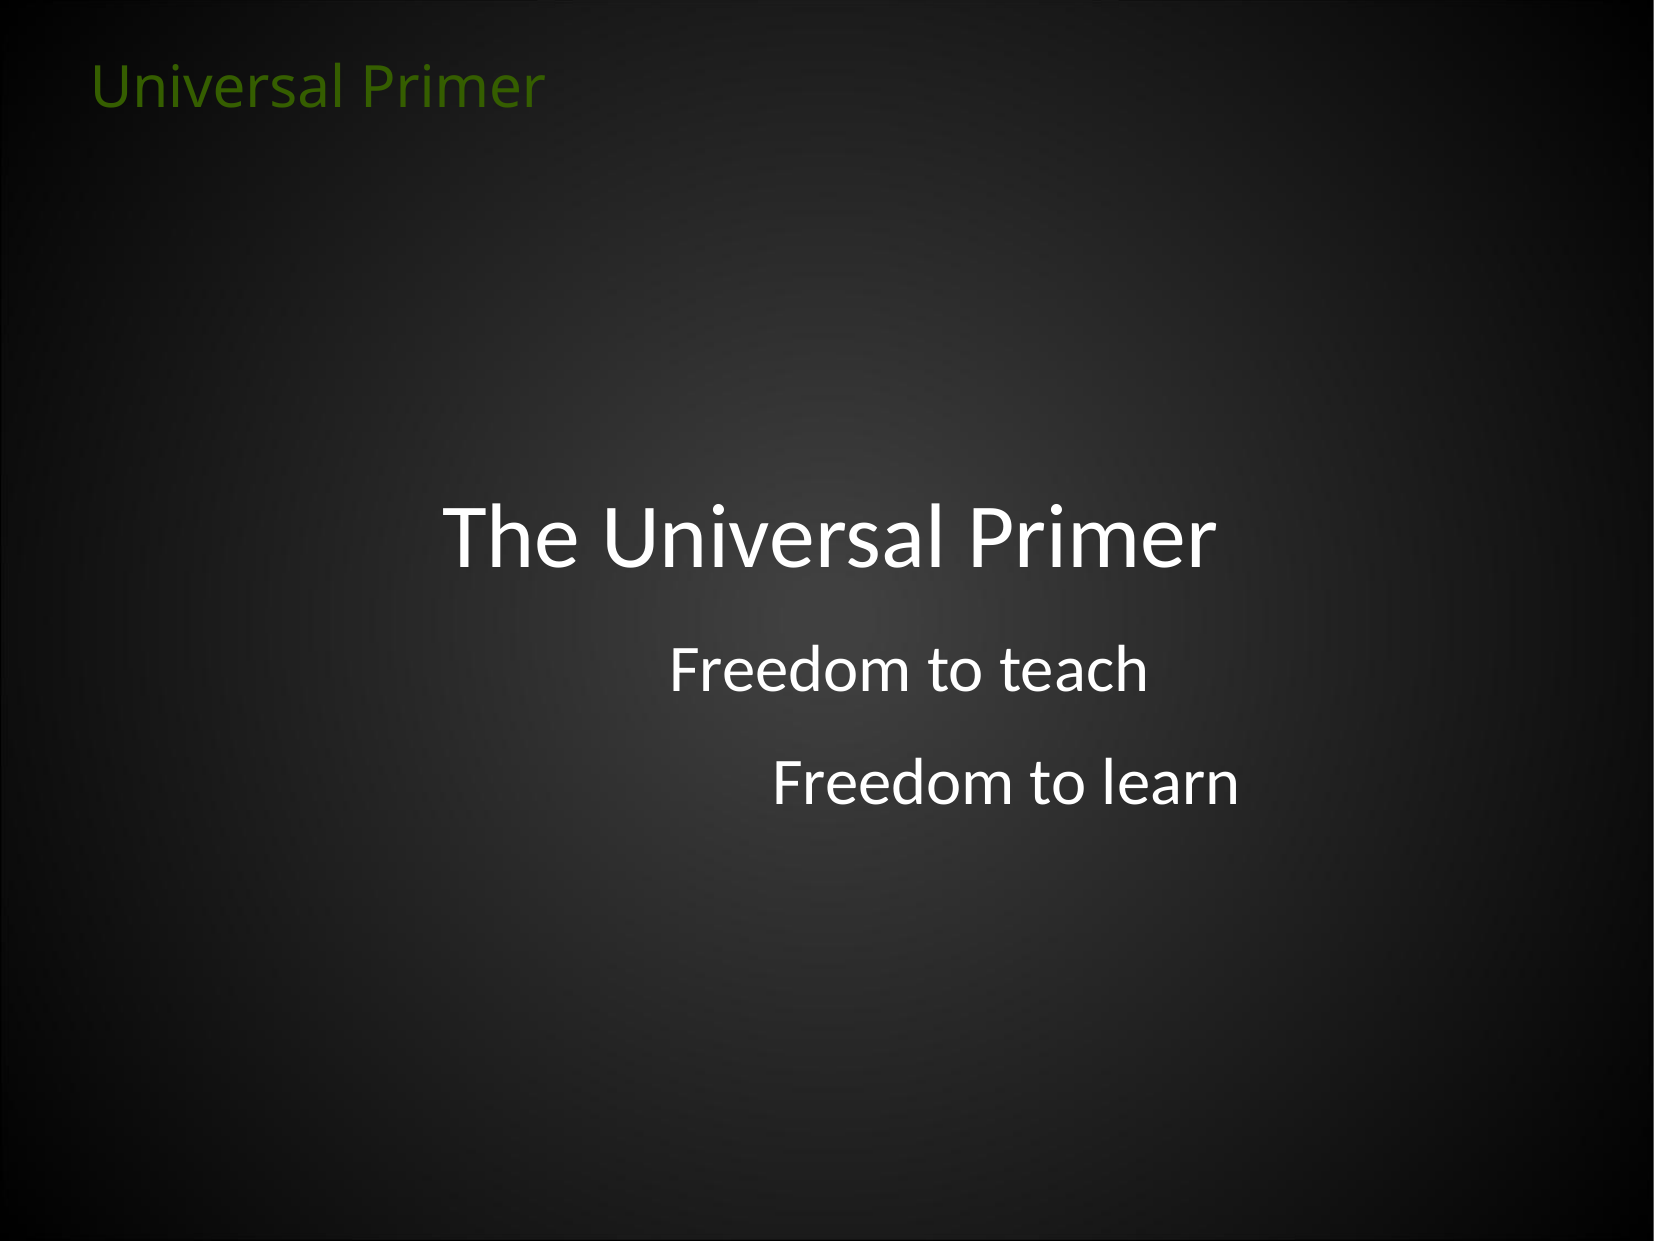

# The Universal Primer
Freedom to teach
Freedom to learn